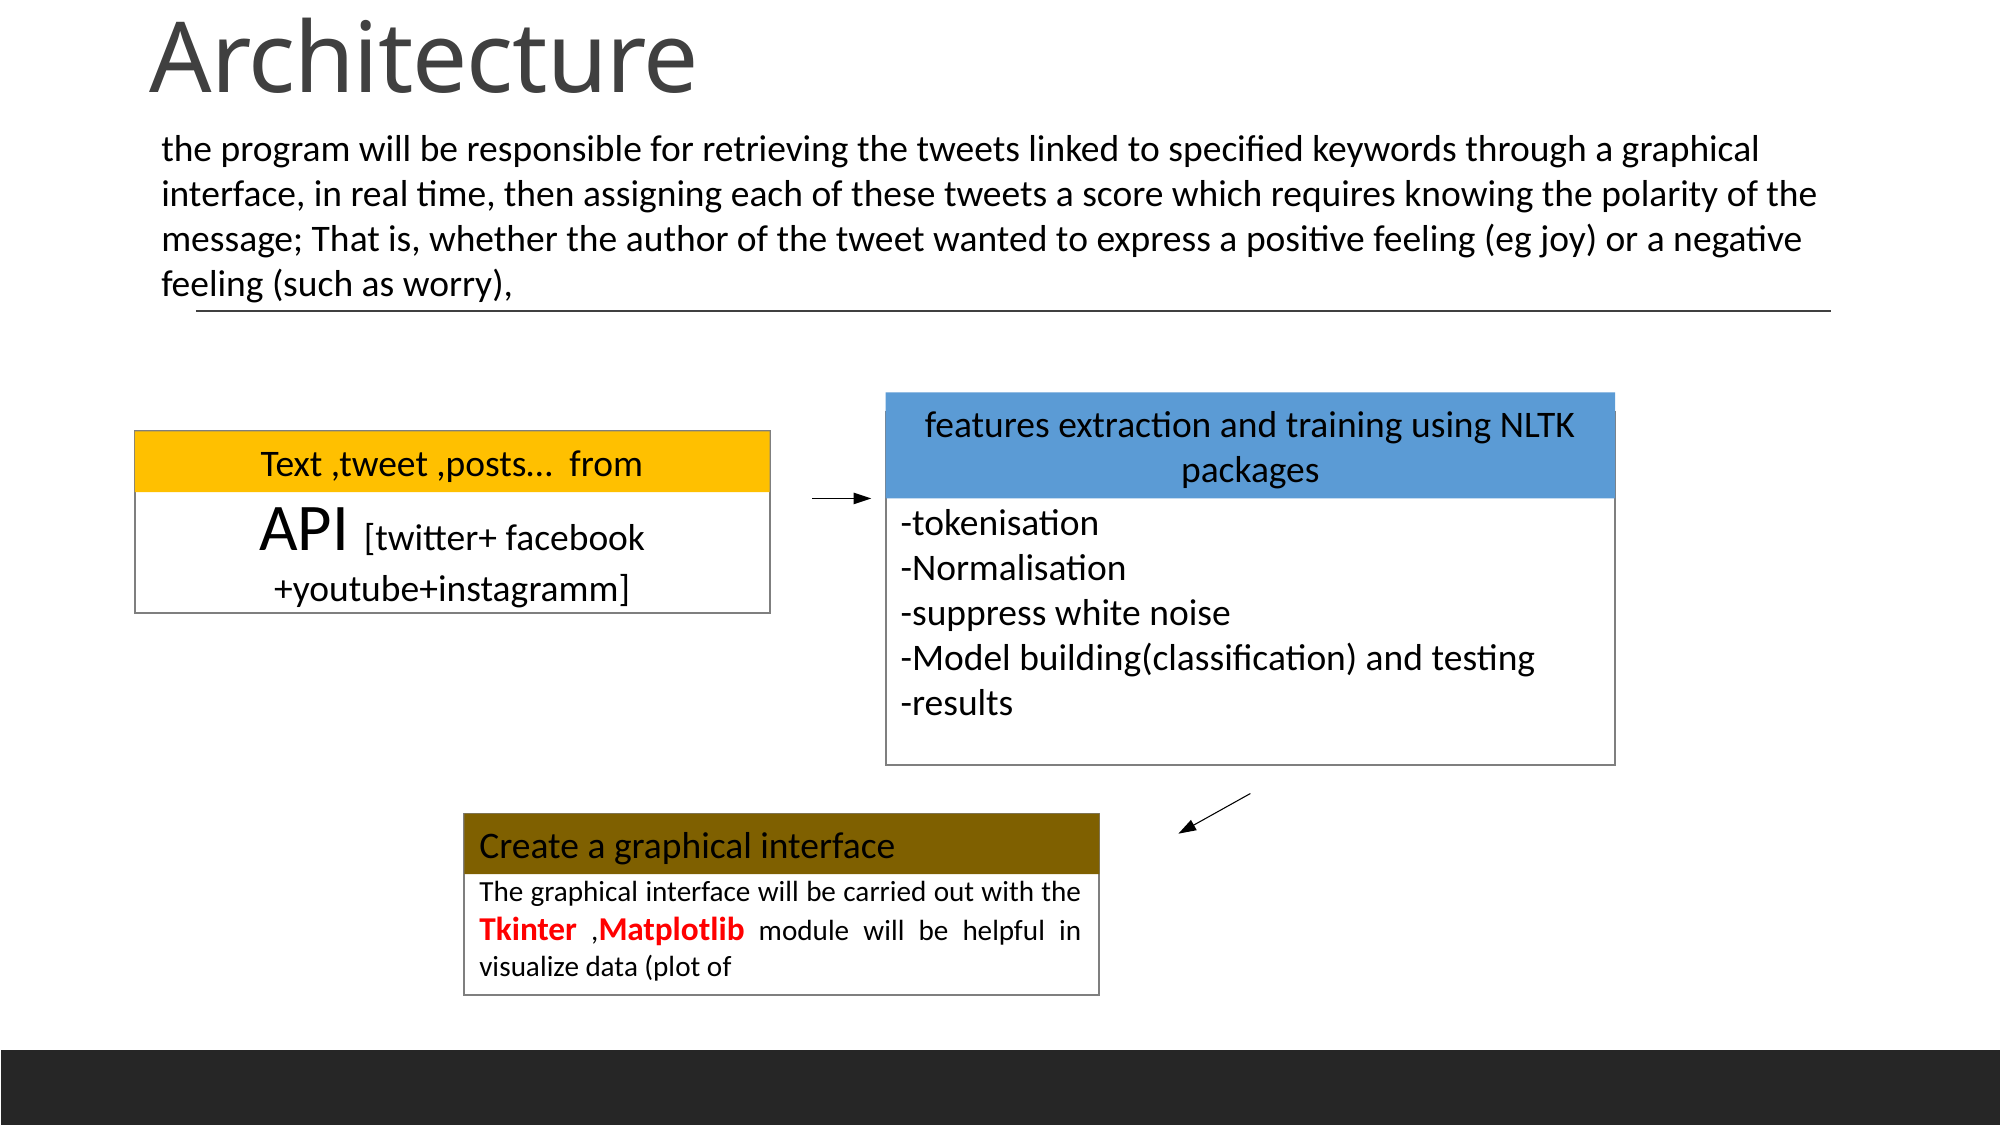

# Architecture
the program will be responsible for retrieving the tweets linked to specified keywords through a graphical interface, in real time, then assigning each of these tweets a score which requires knowing the polarity of the message; That is, whether the author of the tweet wanted to express a positive feeling (eg joy) or a negative feeling (such as worry),
features extraction and training using NLTK packages
-tokenisation
-Normalisation
-suppress white noise
-Model building(classification) and testing
-results
API [twitter+ facebook +youtube+instagramm]
Text ,tweet ,posts… from
The graphical interface will be carried out with the Tkinter ,Matplotlib module will be helpful in visualize data (plot of
Create a graphical interface